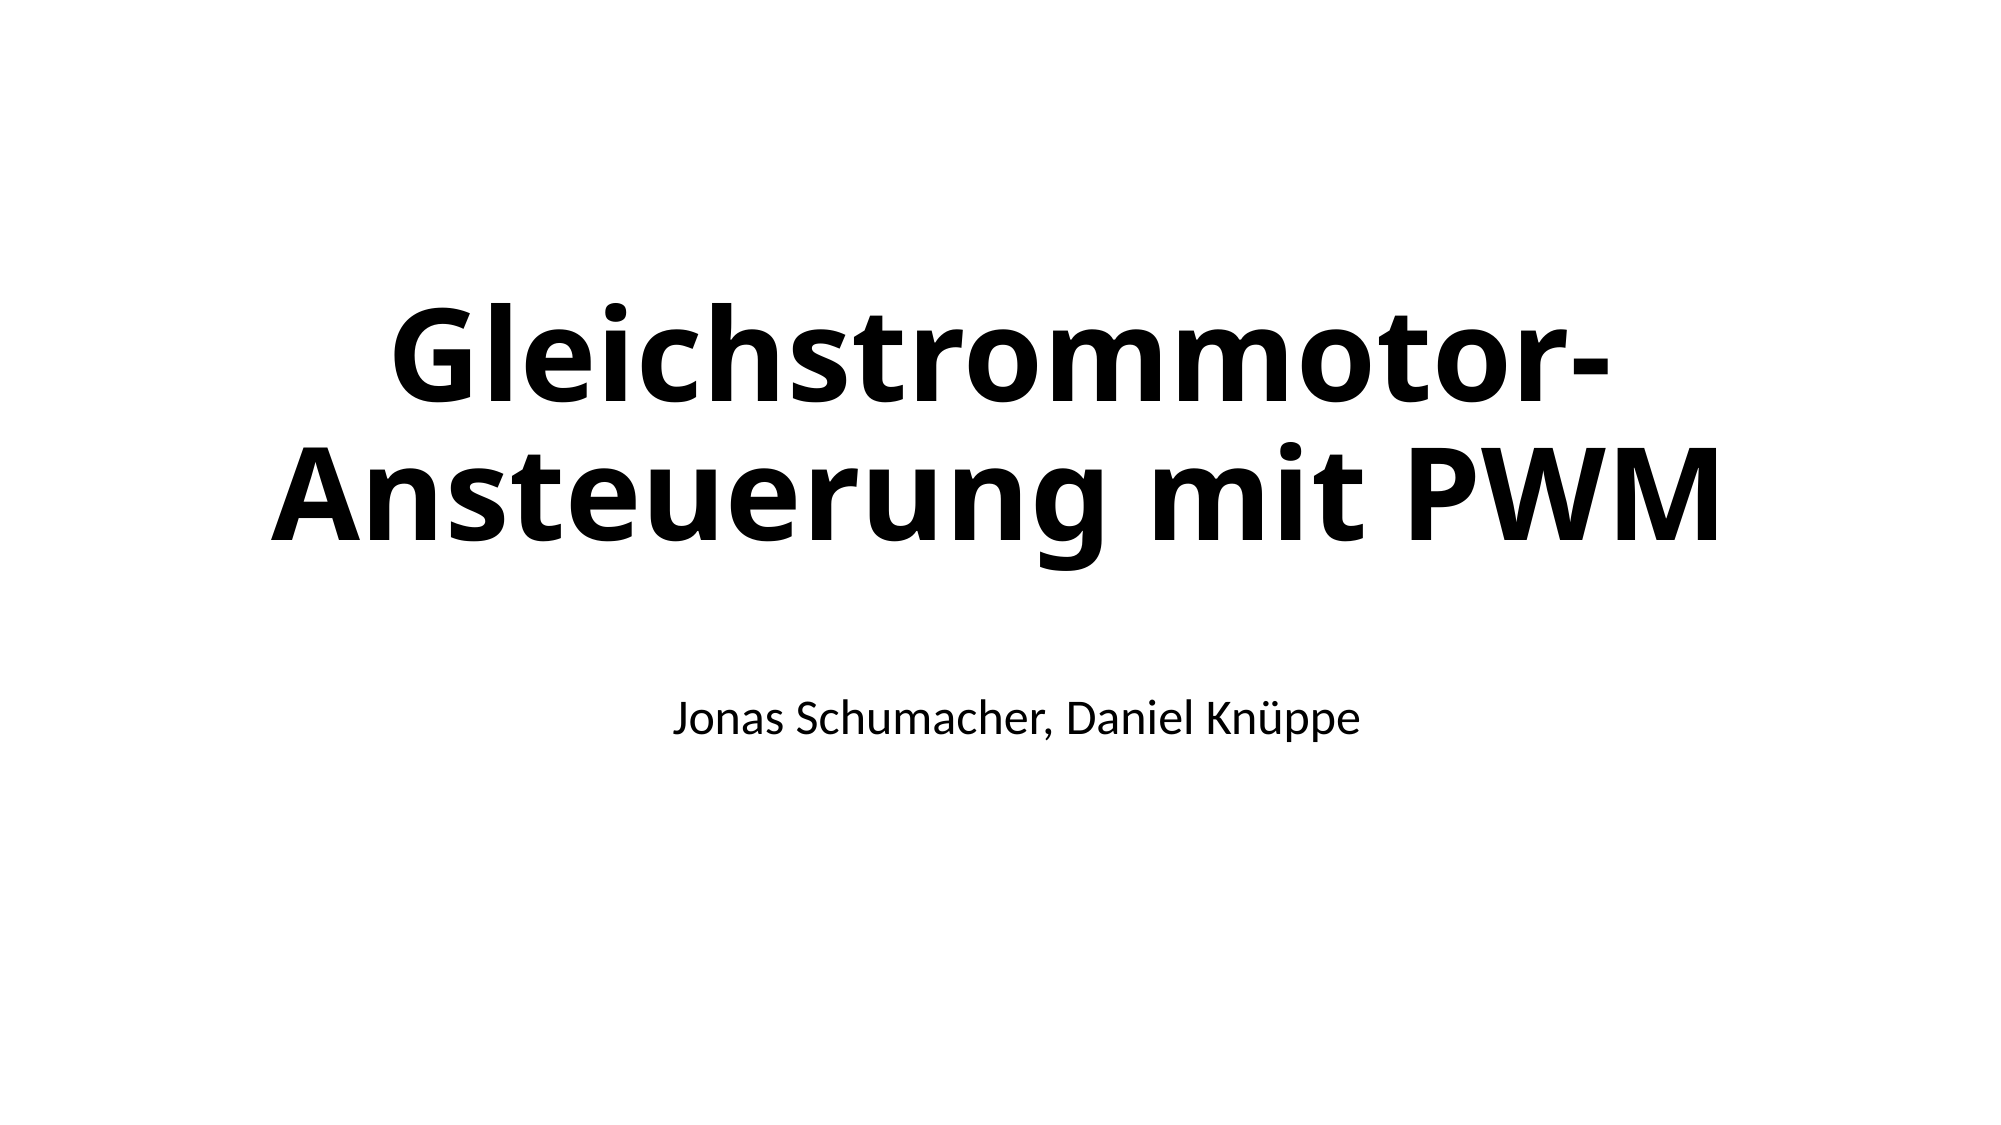

# Gleichstrommotor- Ansteuerung mit PWM
Jonas Schumacher, Daniel Knüppe